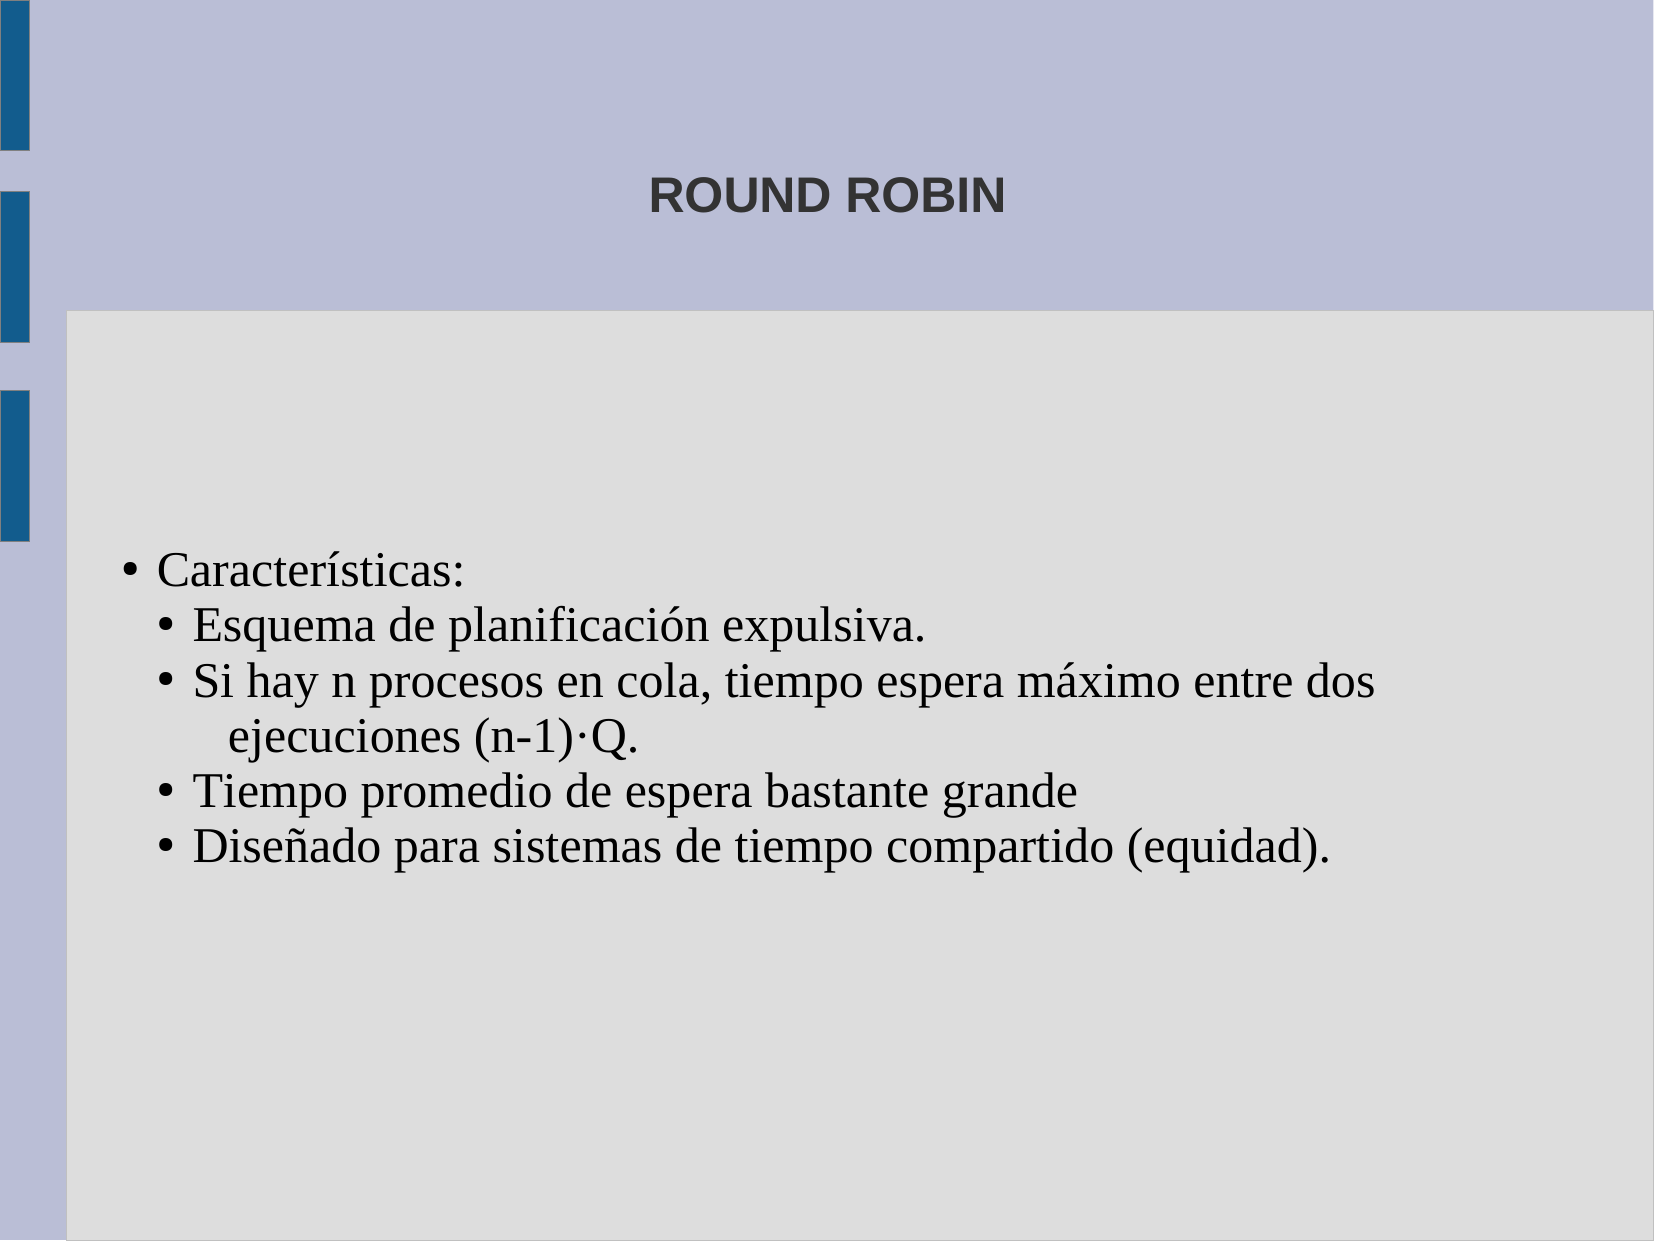

# ROUND ROBIN
Características:
Esquema de planificación expulsiva.
Si hay n procesos en cola, tiempo espera máximo entre dos ejecuciones (n-1)·Q.
Tiempo promedio de espera bastante grande
Diseñado para sistemas de tiempo compartido (equidad).